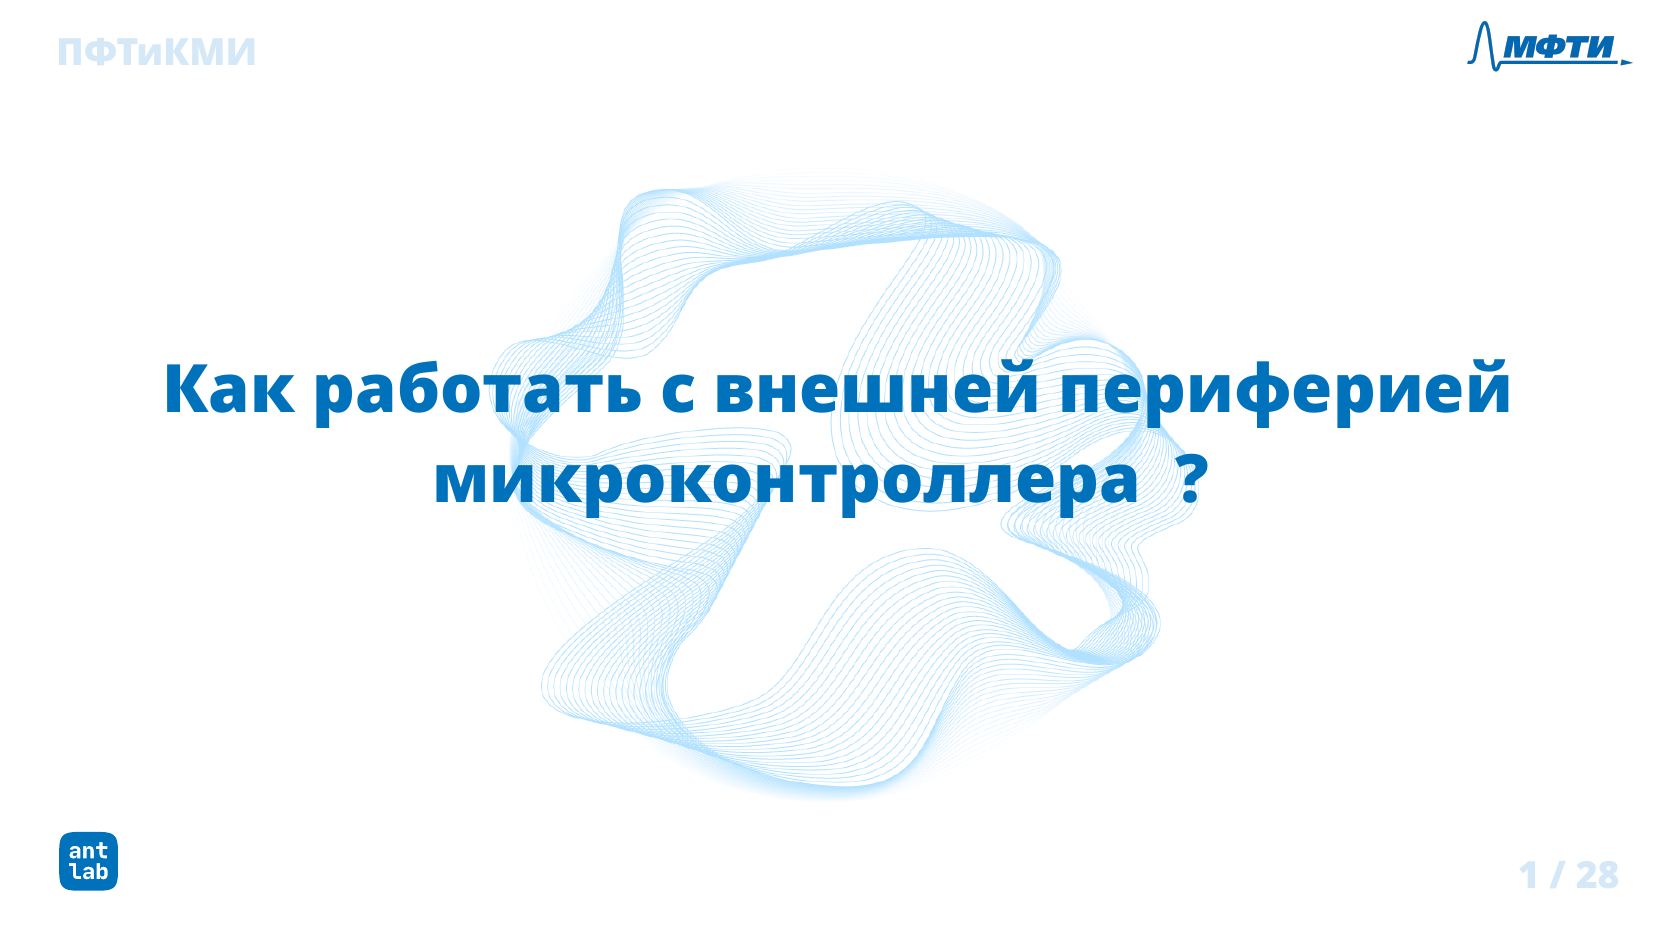

# Как работать с внешней периферией микроконтроллера ?